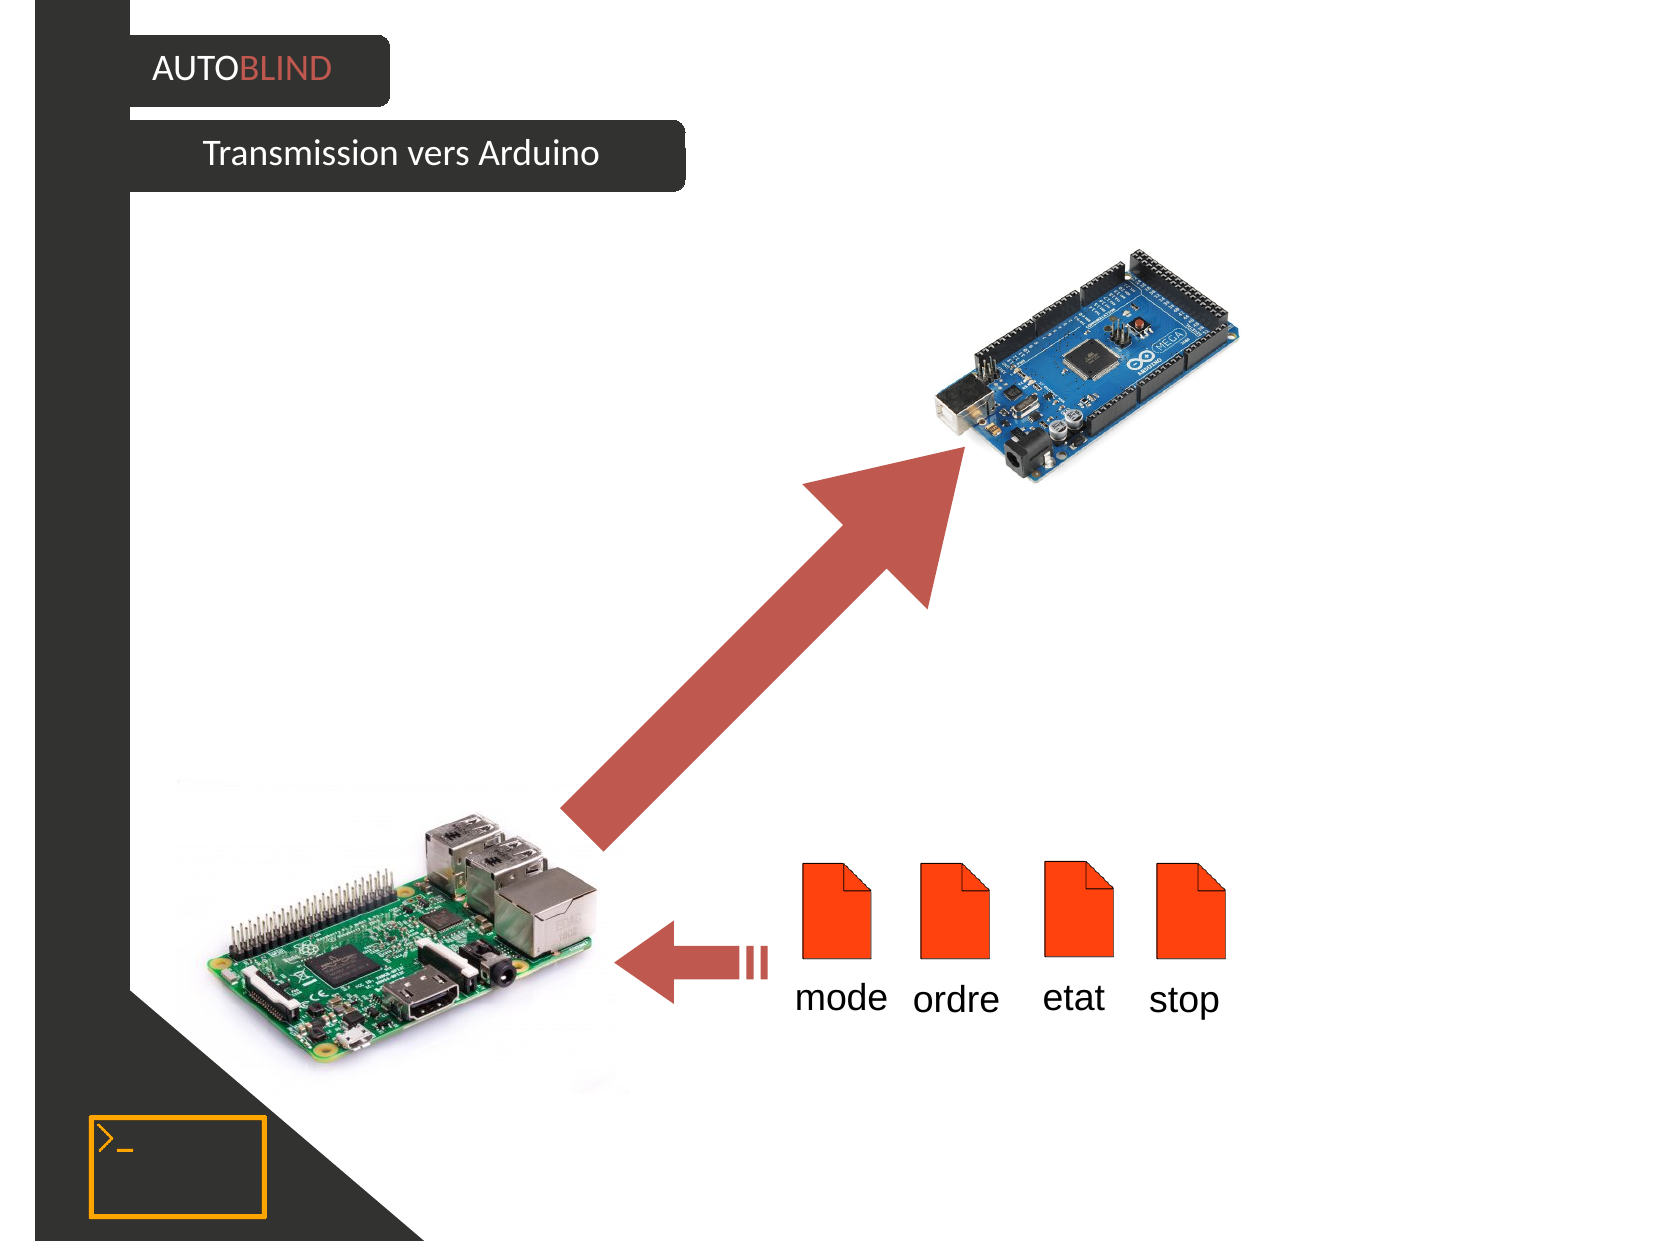

AUTOBLIND
Transmission vers Arduino
mode
etat
ordre
stop